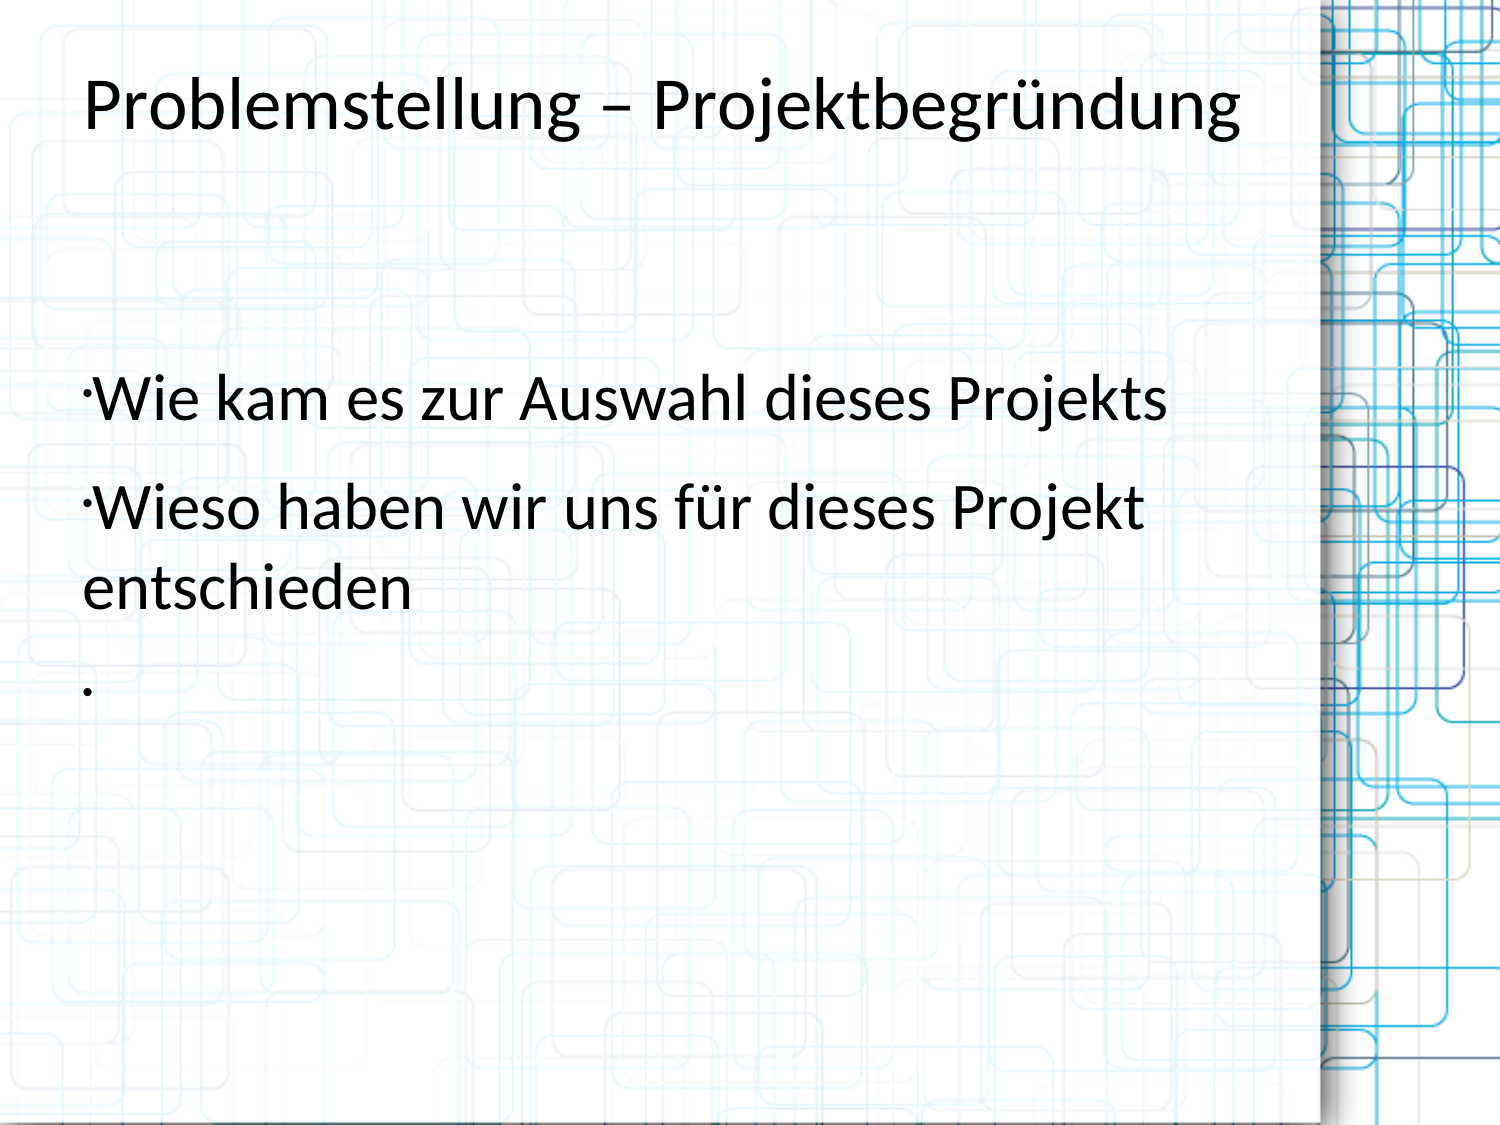

# Problemstellung – Projektbegründung
Wie kam es zur Auswahl dieses Projekts
Wieso haben wir uns für dieses Projekt entschieden